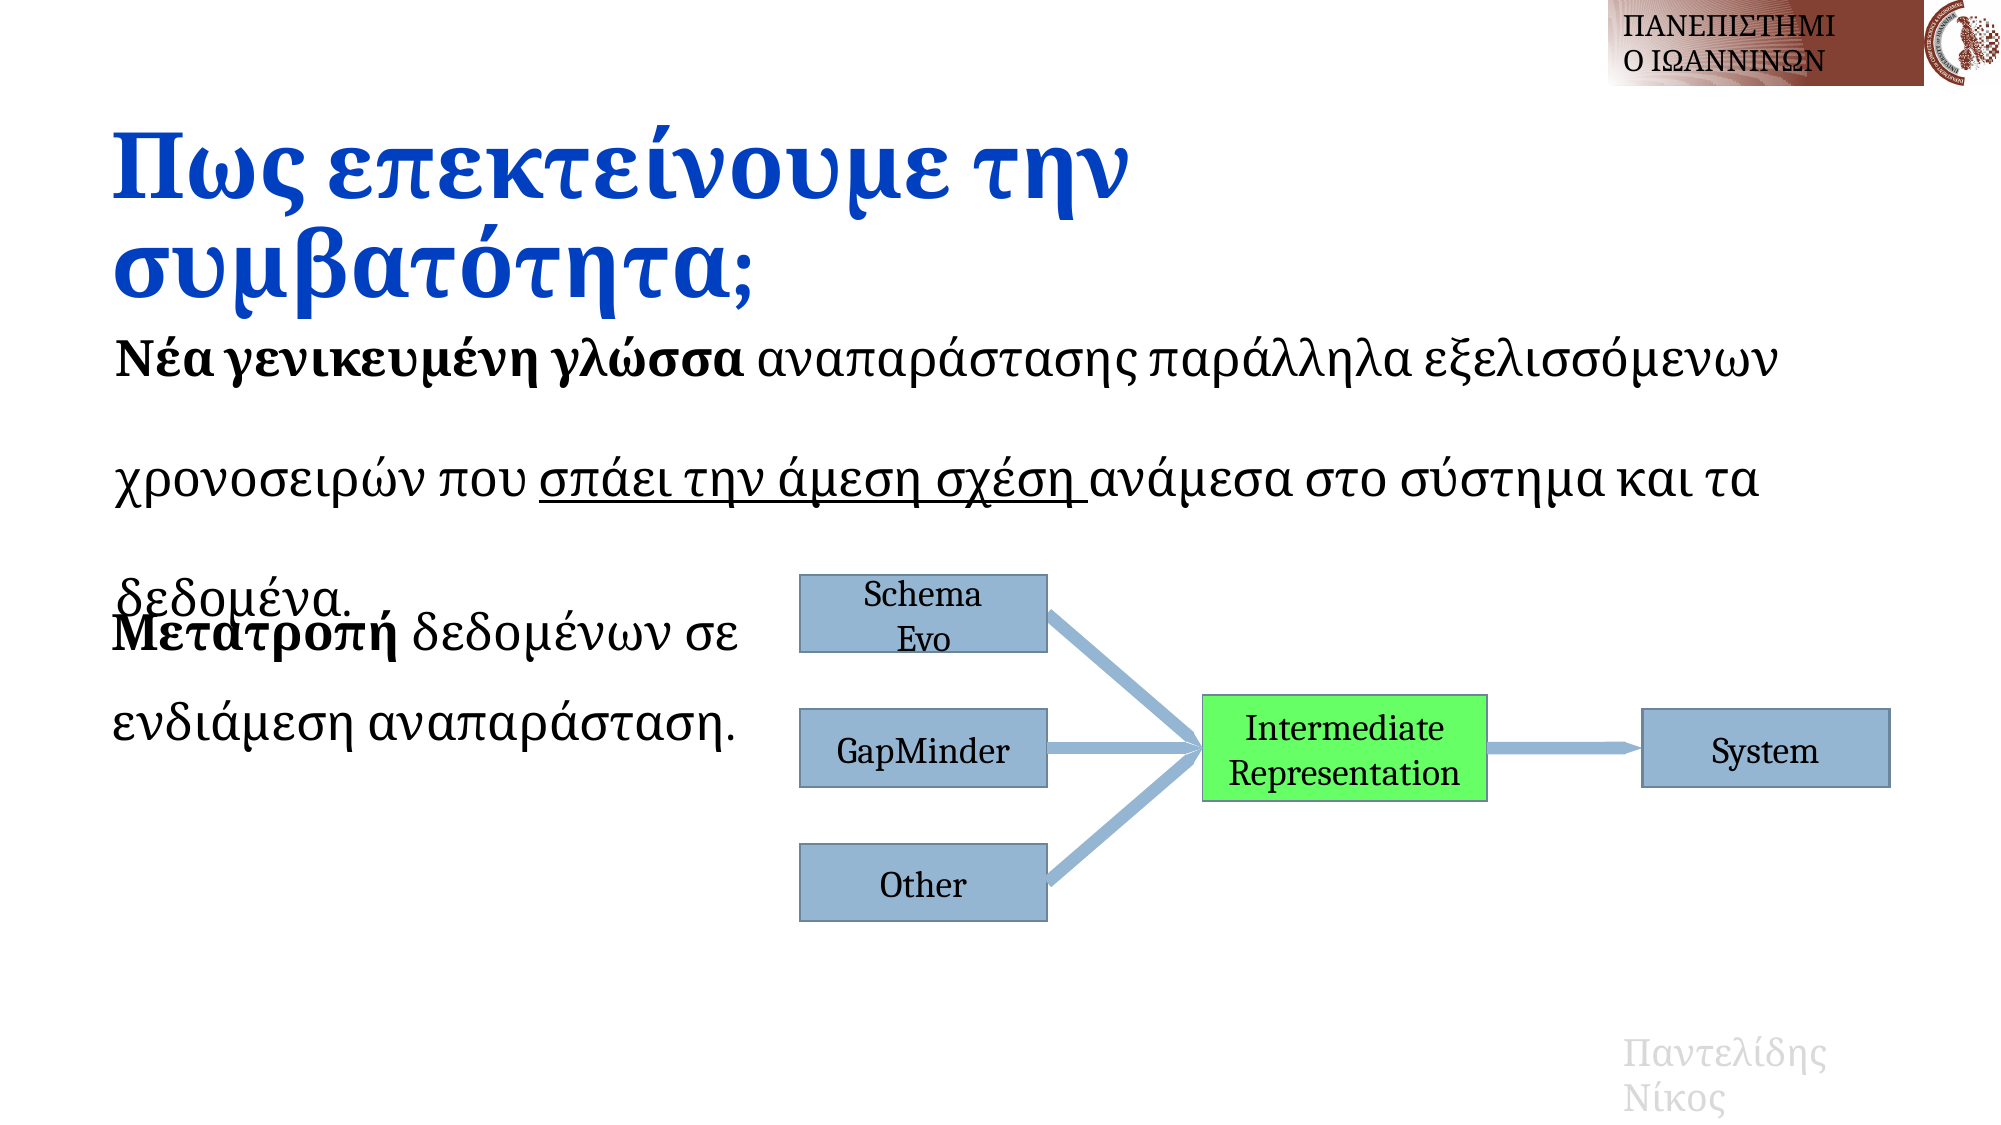

Πως επεκτείνουμε την συμβατότητα;
Νέα γενικευμένη γλώσσα αναπαράστασης παράλληλα εξελισσόμενων χρονοσειρών που σπάει την άμεση σχέση ανάμεσα στο σύστημα και τα δεδομένα.
Schema Evo
Intermediate Representation
System
GapMinder
Other
Μετατροπή δεδομένων σε ενδιάμεση αναπαράσταση.